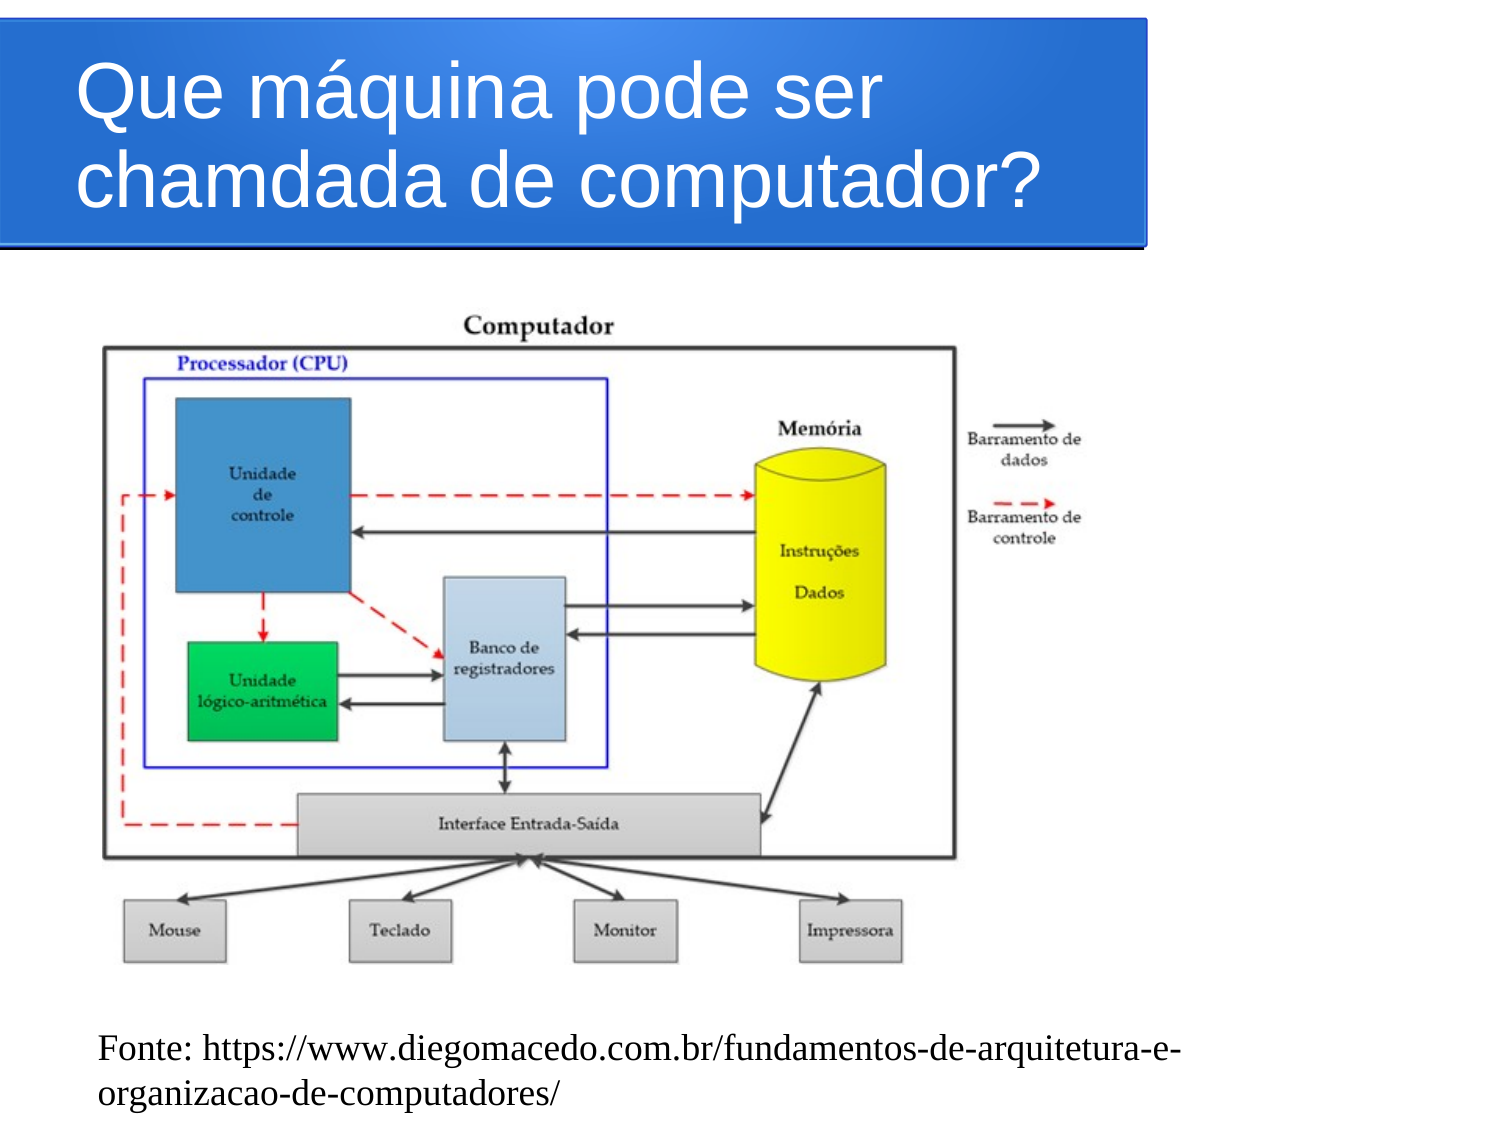

# Que máquina pode ser chamdada de computador?
Fonte: https://www.diegomacedo.com.br/fundamentos-de-arquitetura-e-organizacao-de-computadores/